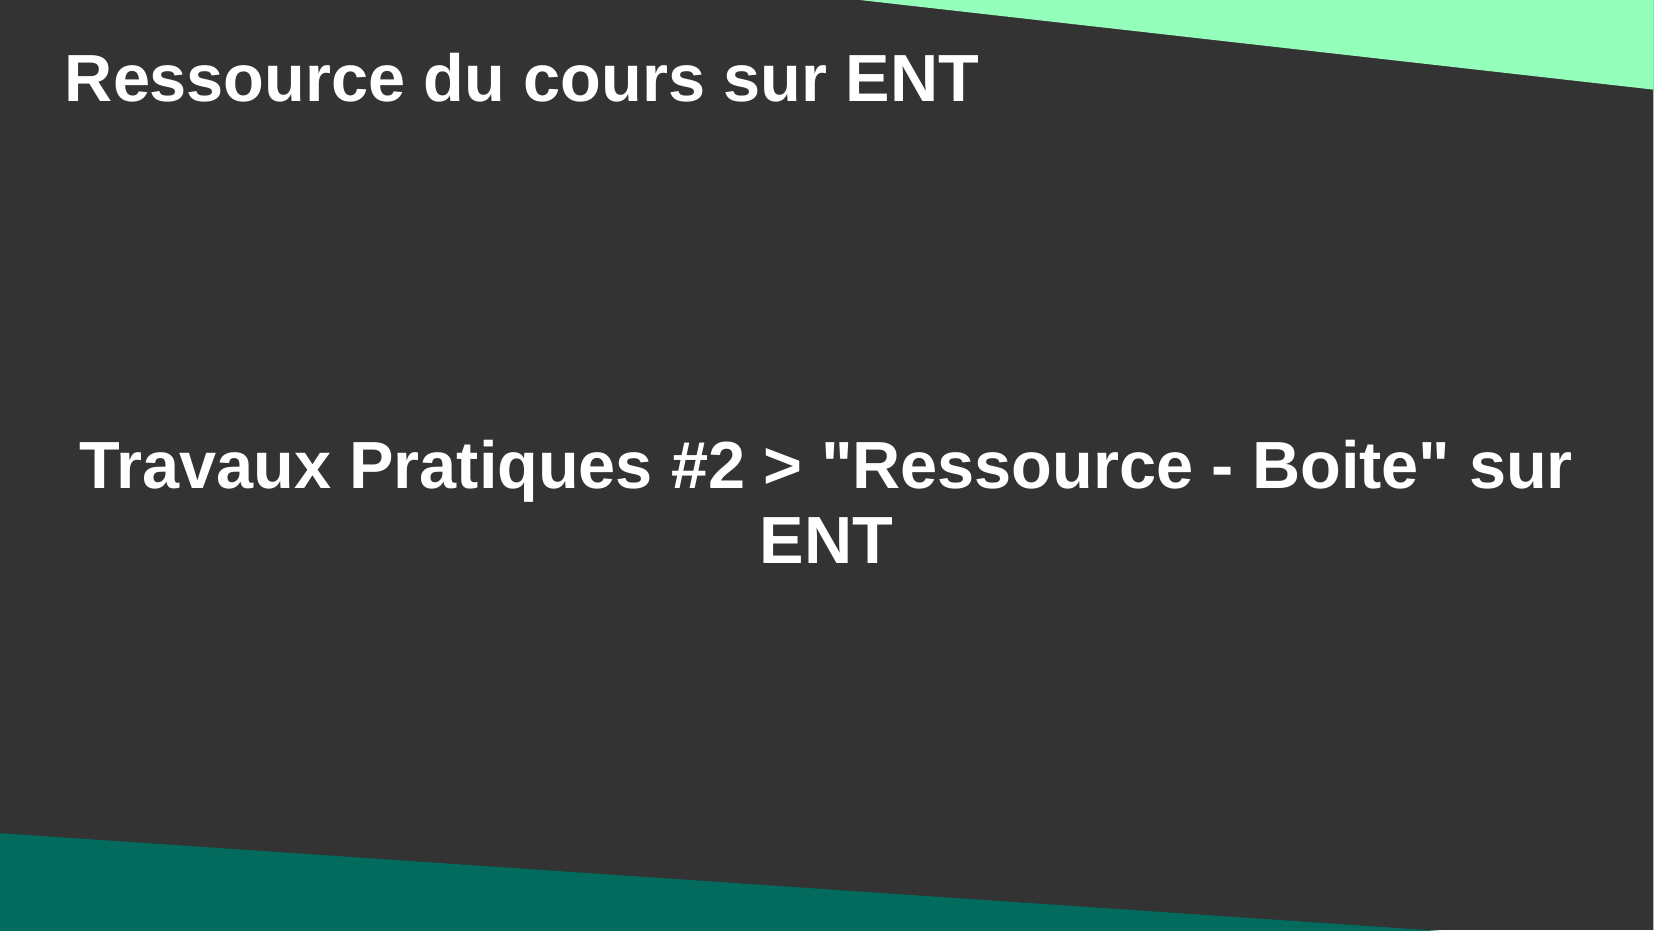

# Ressource du cours sur ENT
Travaux Pratiques #2 > "Ressource - Boite" sur ENT